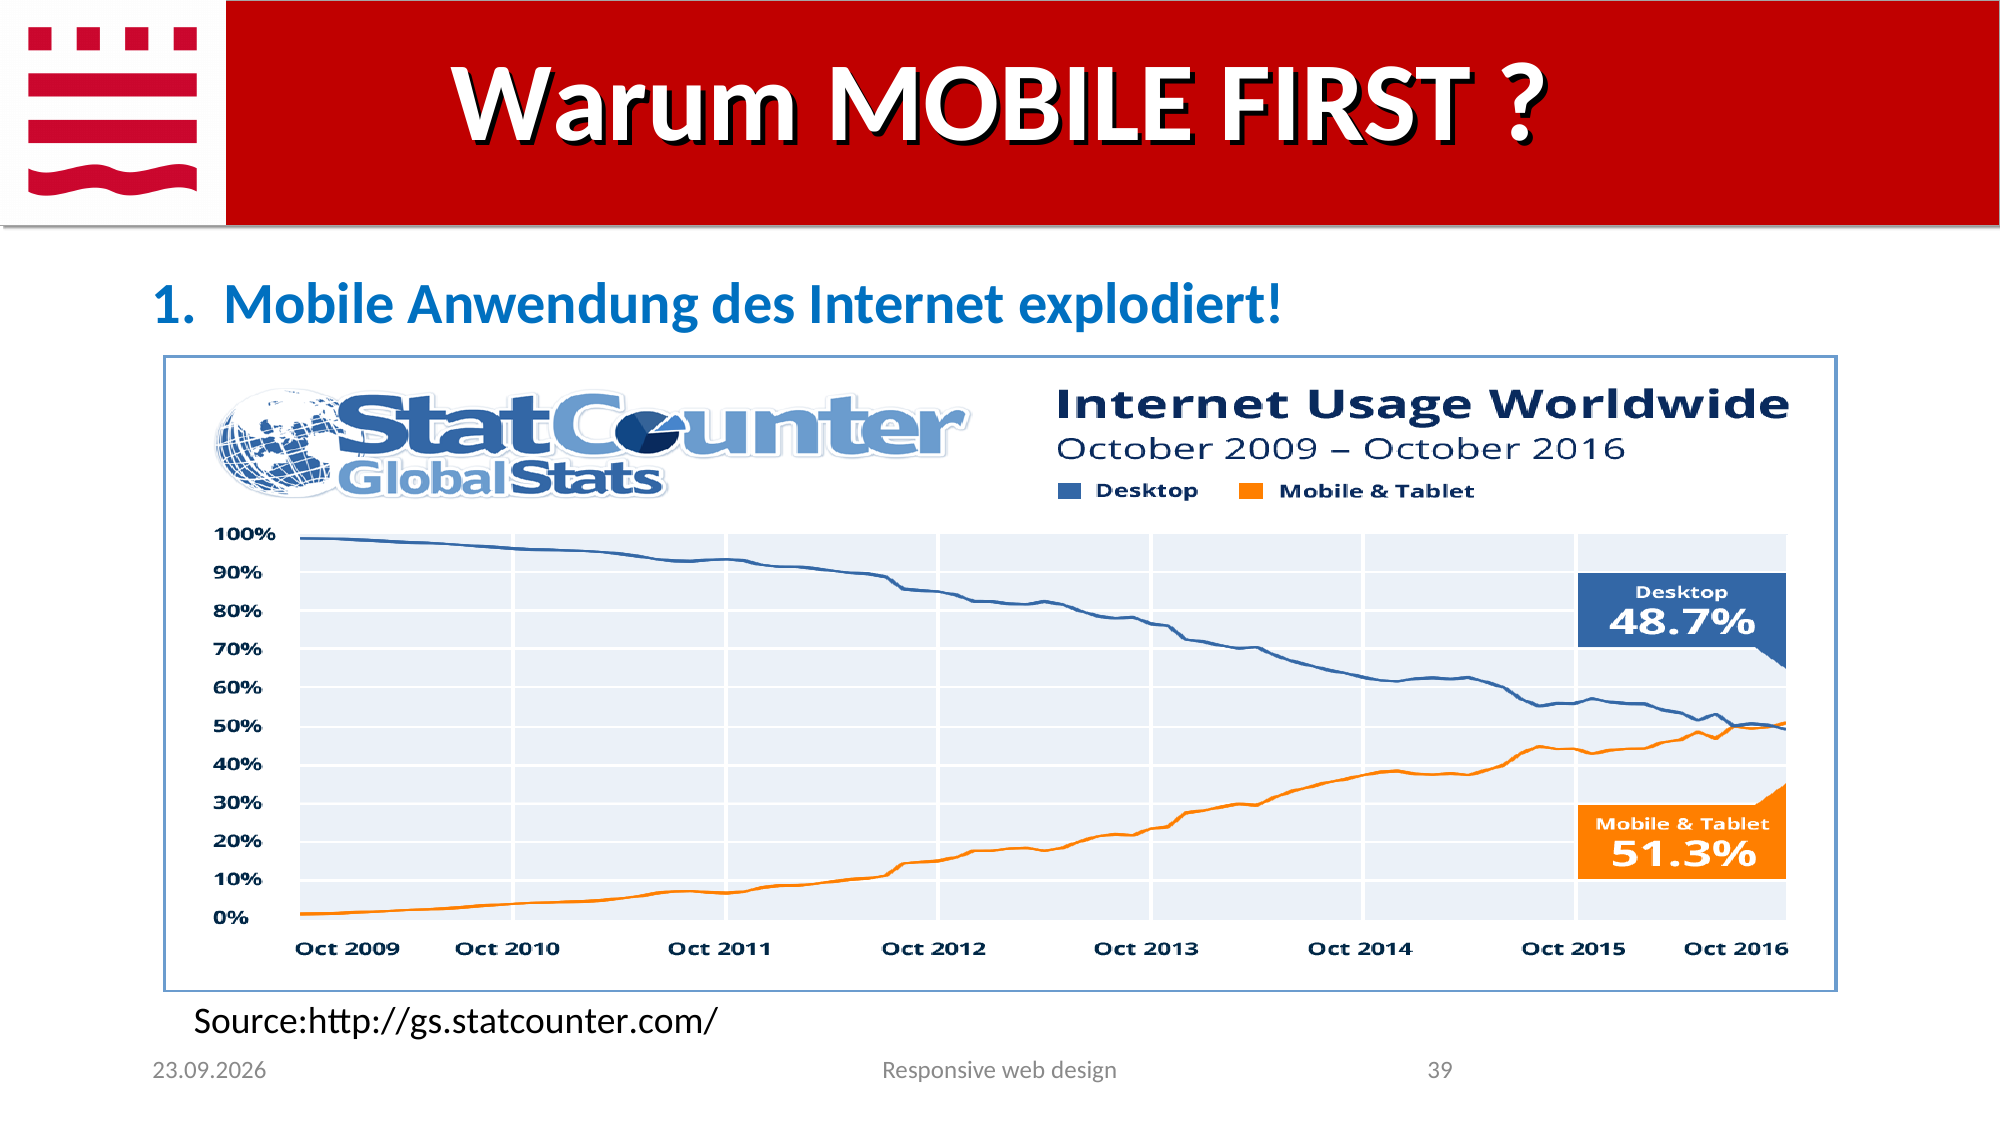

Warum MOBILE FIRST ?
# Warum mobile first
1. Mobile Anwendung des Internet explodiert!
Source:http://gs.statcounter.com/
Responsive web design
39